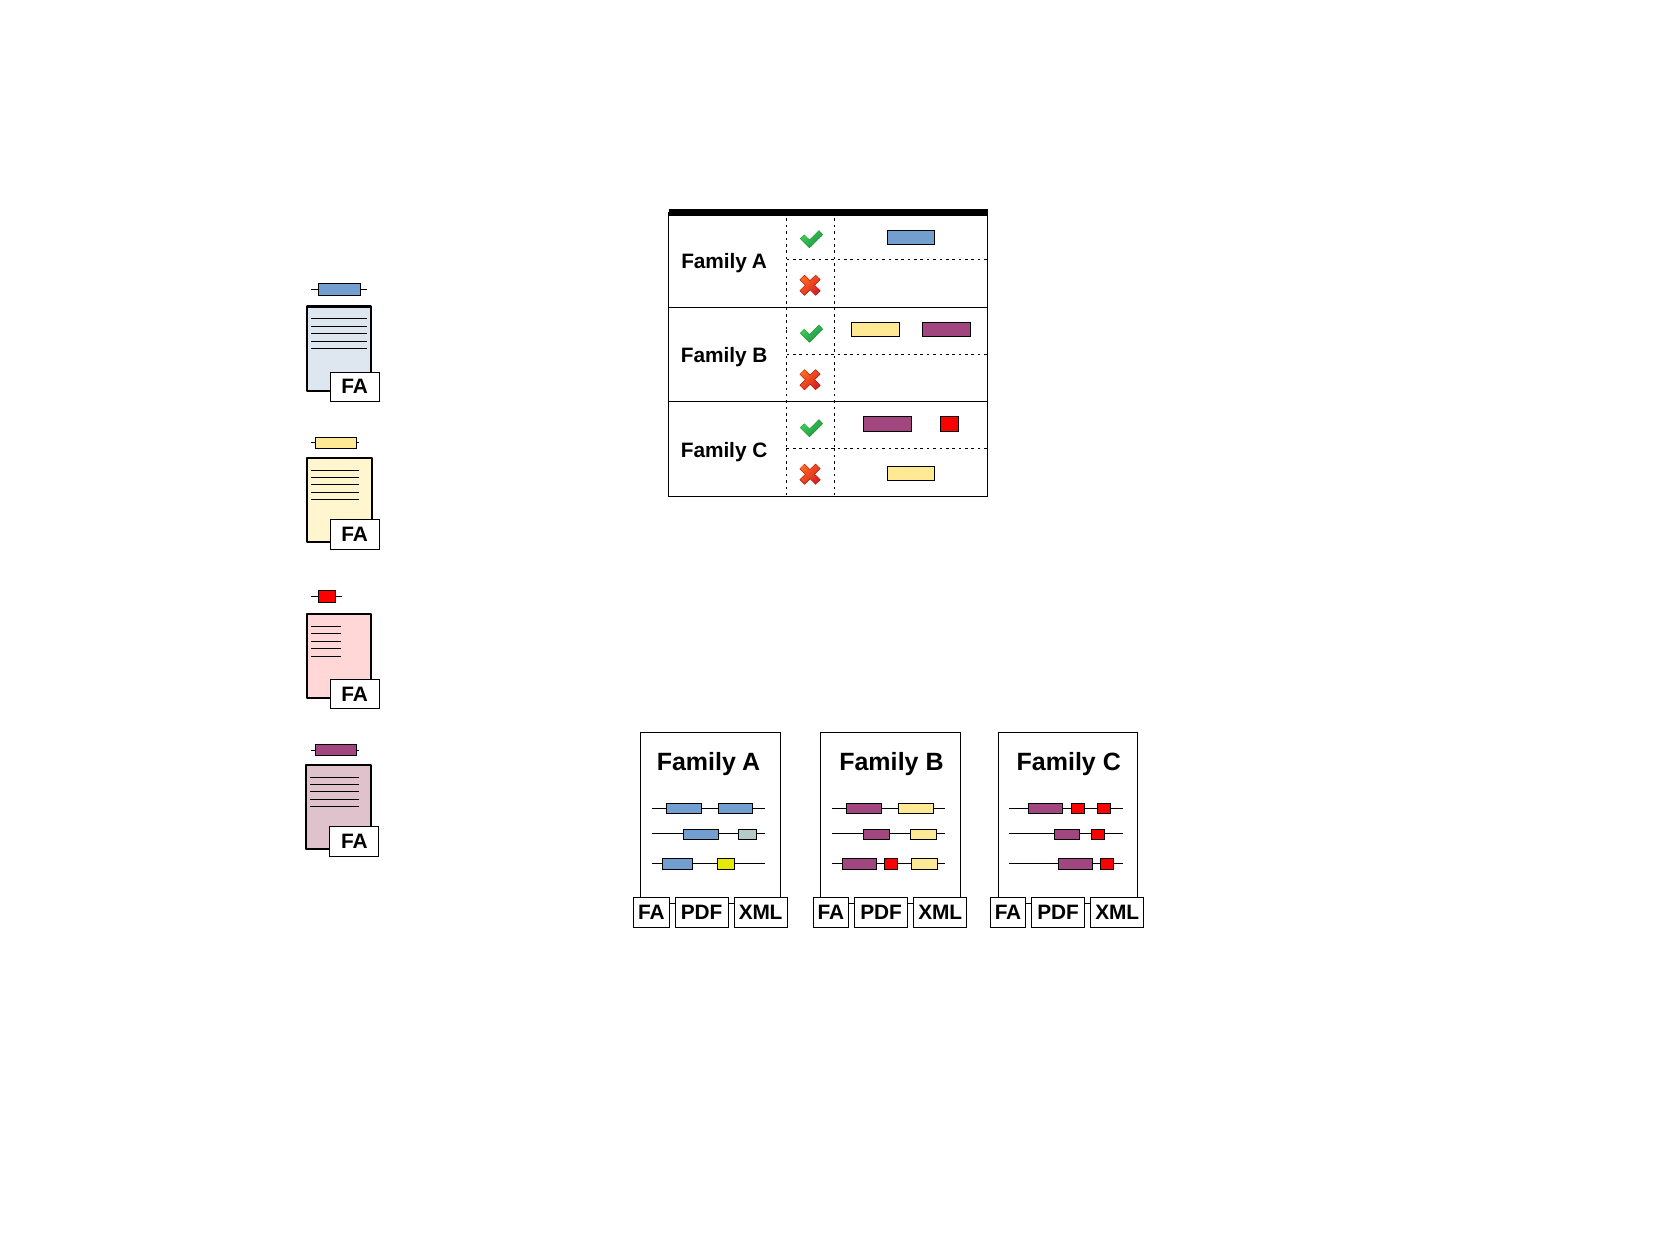

Family A
Family B
Family C
FA
FA
FA
Family A
Family B
Family C
FA
FA
PDF
XML
FA
PDF
XML
FA
PDF
XML